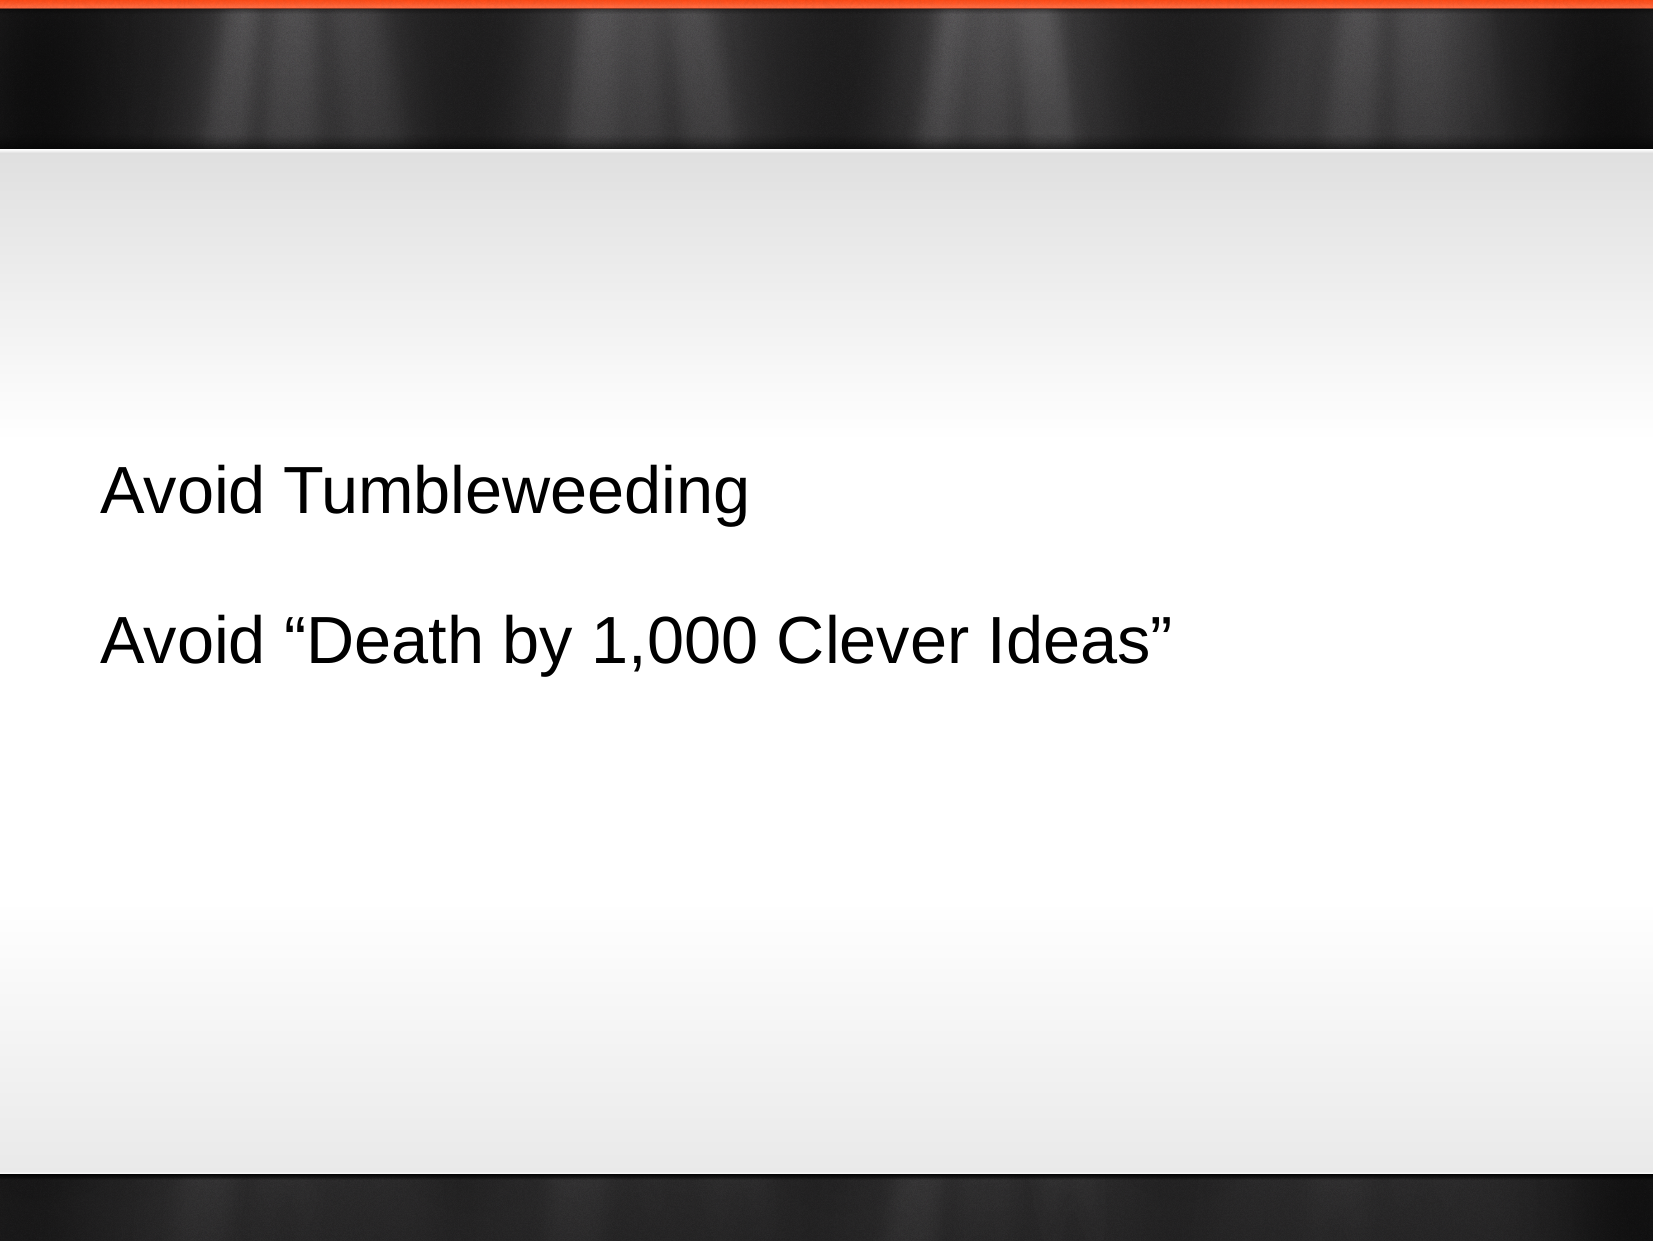

Avoid Tumbleweeding
Avoid “Death by 1,000 Clever Ideas”